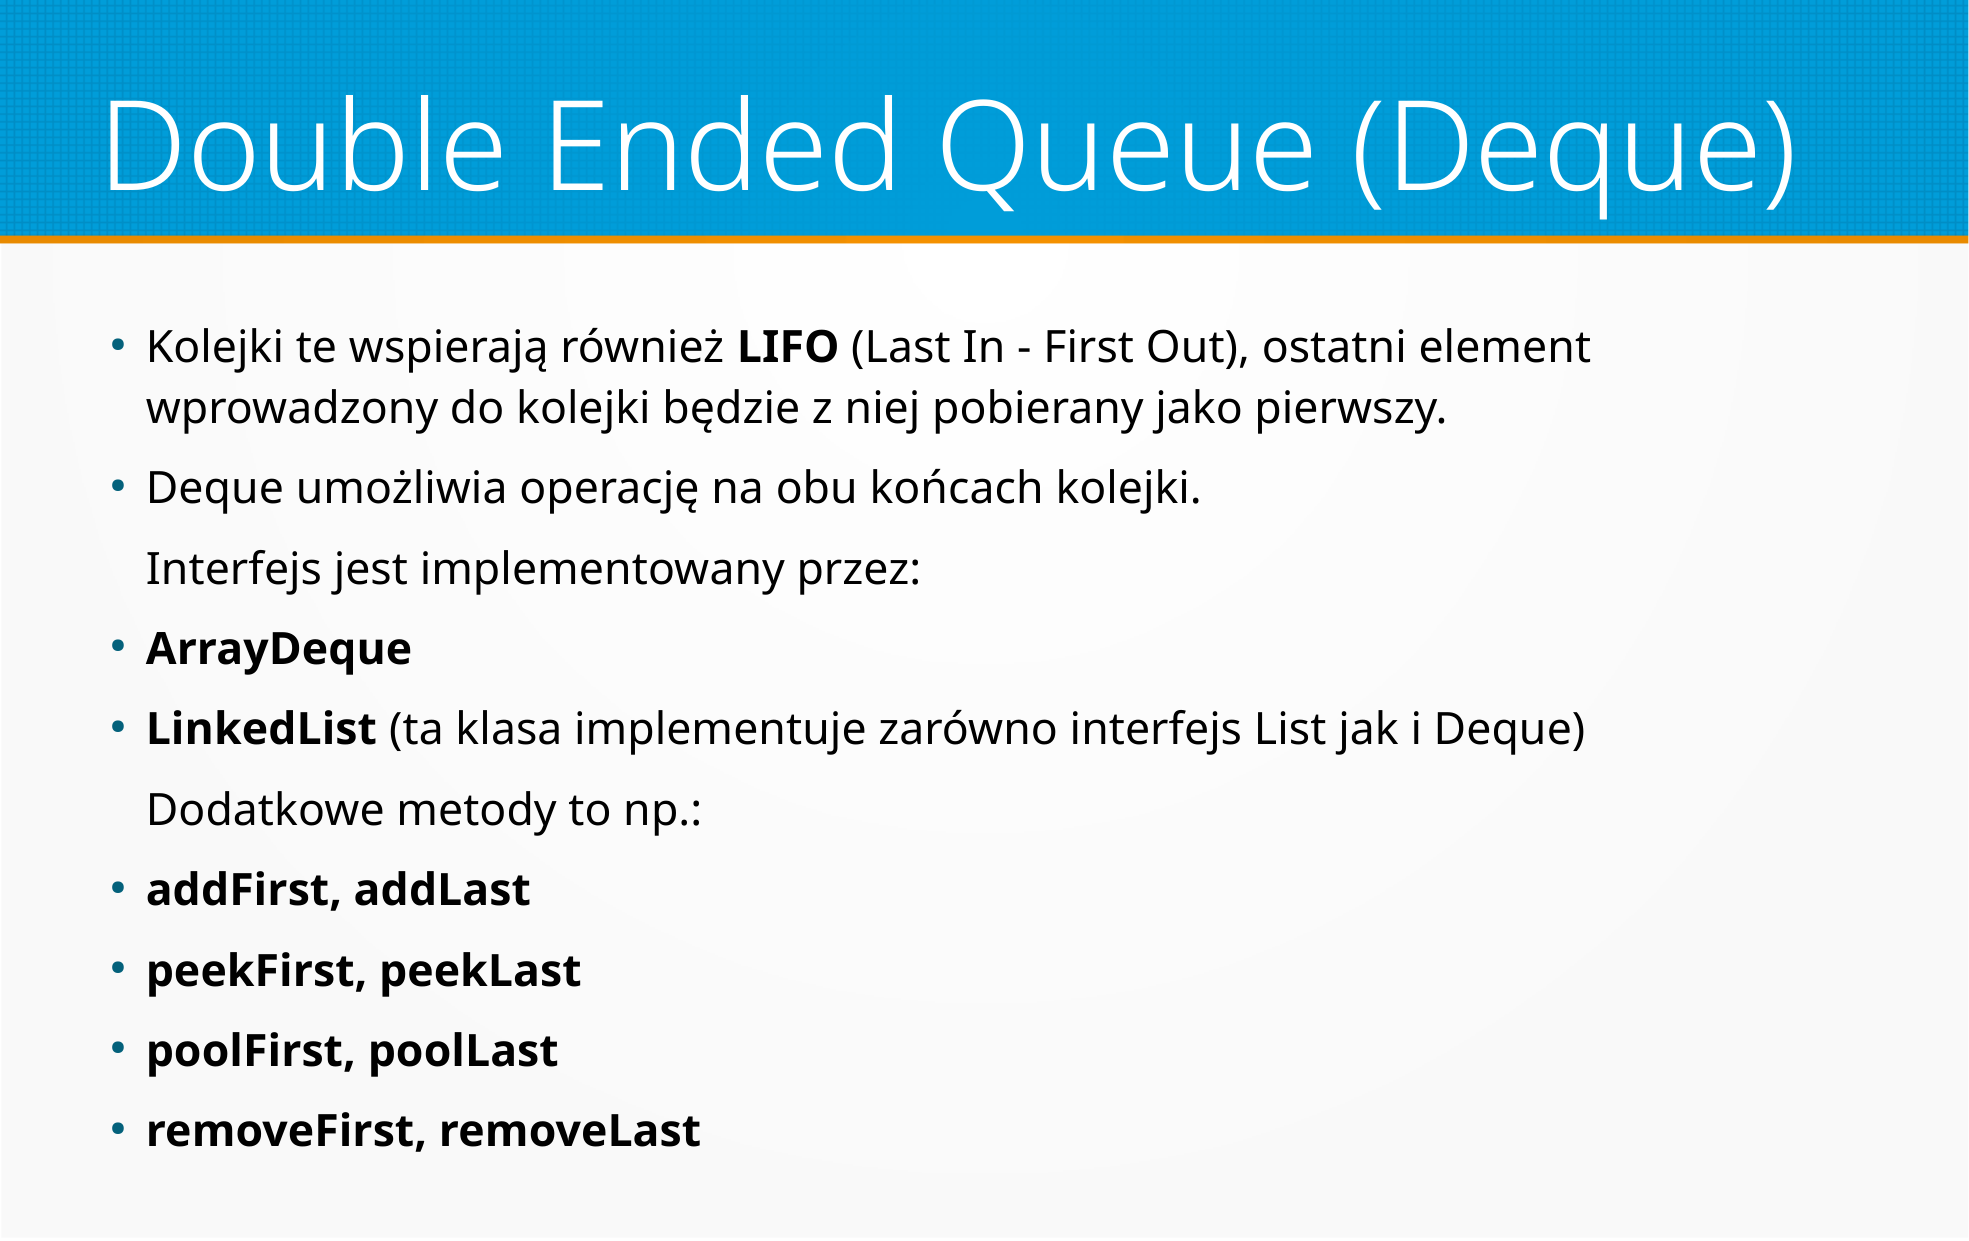

# Double Ended Queue (Deque)
Kolejki te wspierają również LIFO (Last In - First Out), ostatni element wprowadzony do kolejki będzie z niej pobierany jako pierwszy.
Deque umożliwia operację na obu końcach kolejki.
Interfejs jest implementowany przez:
ArrayDeque
LinkedList (ta klasa implementuje zarówno interfejs List jak i Deque)
Dodatkowe metody to np.:
addFirst, addLast
peekFirst, peekLast
poolFirst, poolLast
removeFirst, removeLast